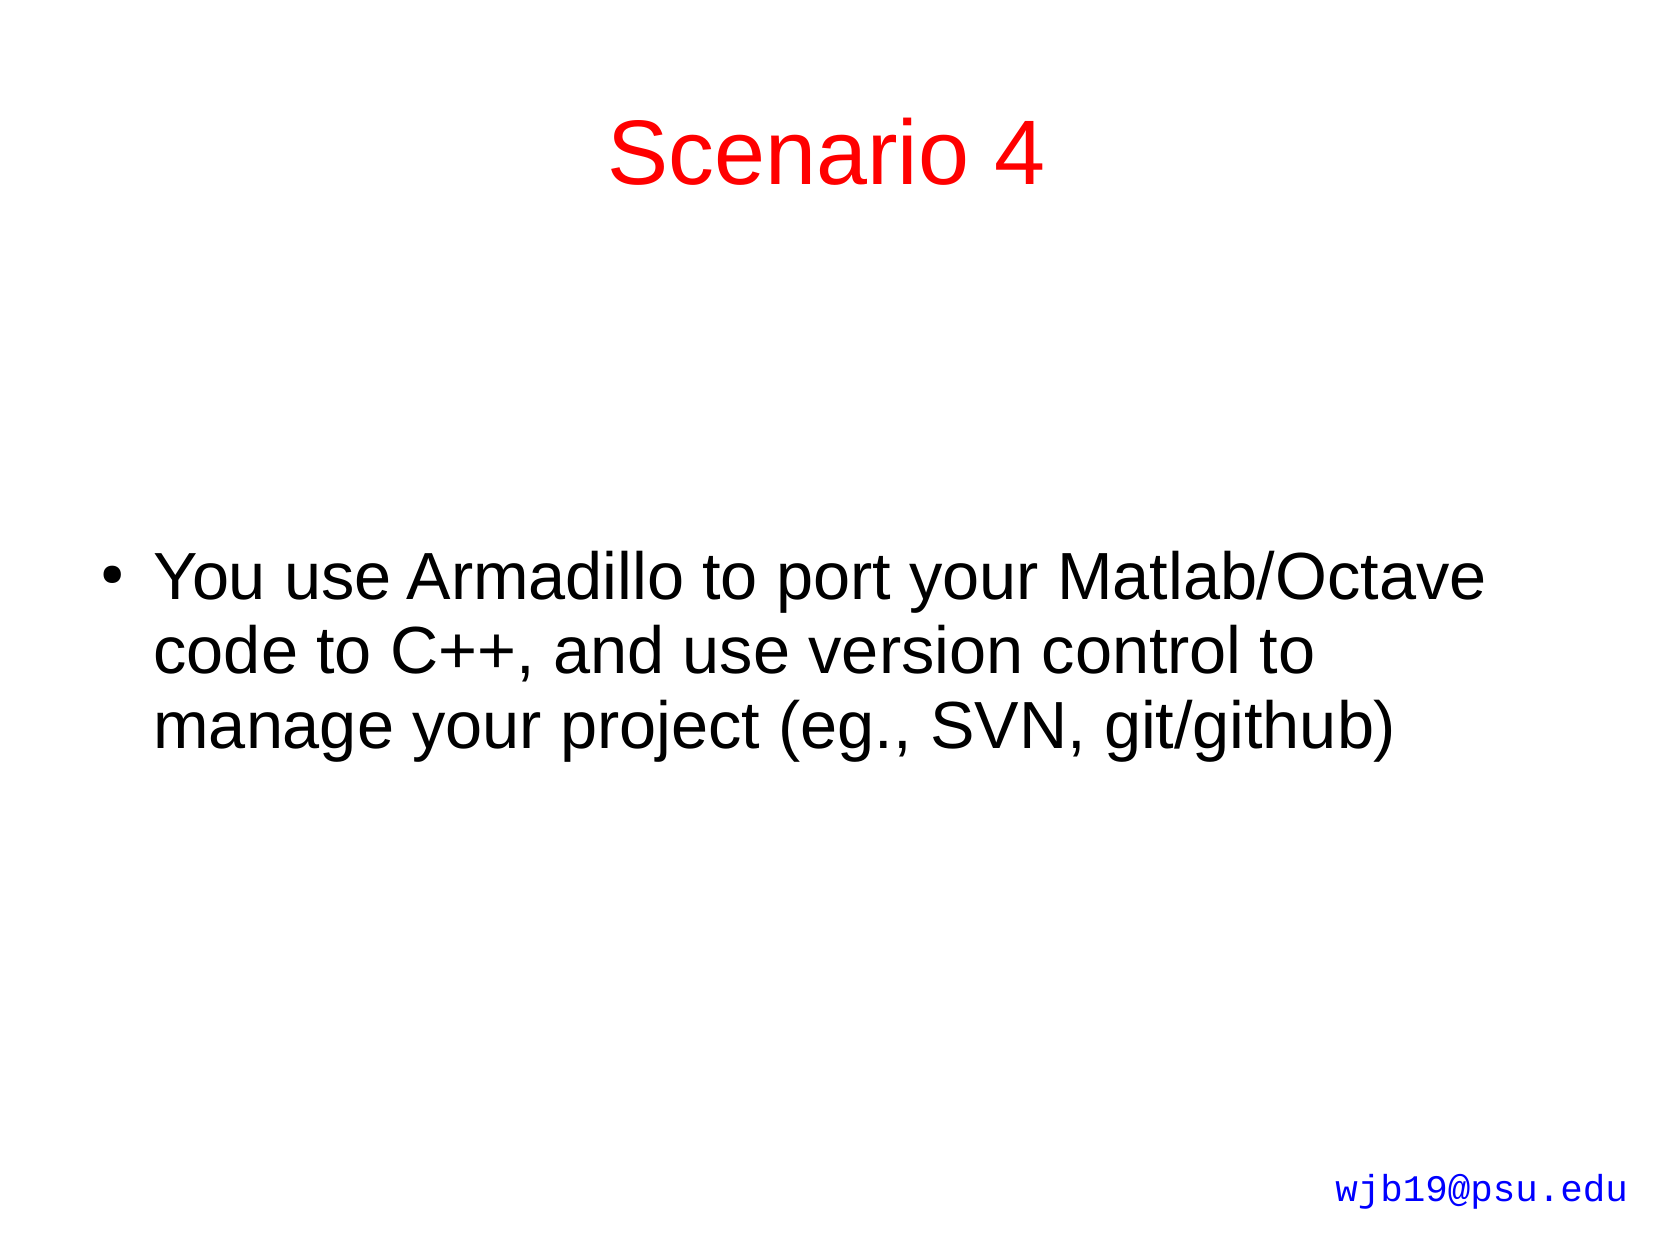

# Scenario 4
You use Armadillo to port your Matlab/Octave code to C++, and use version control to manage your project (eg., SVN, git/github)
wjb19@psu.edu